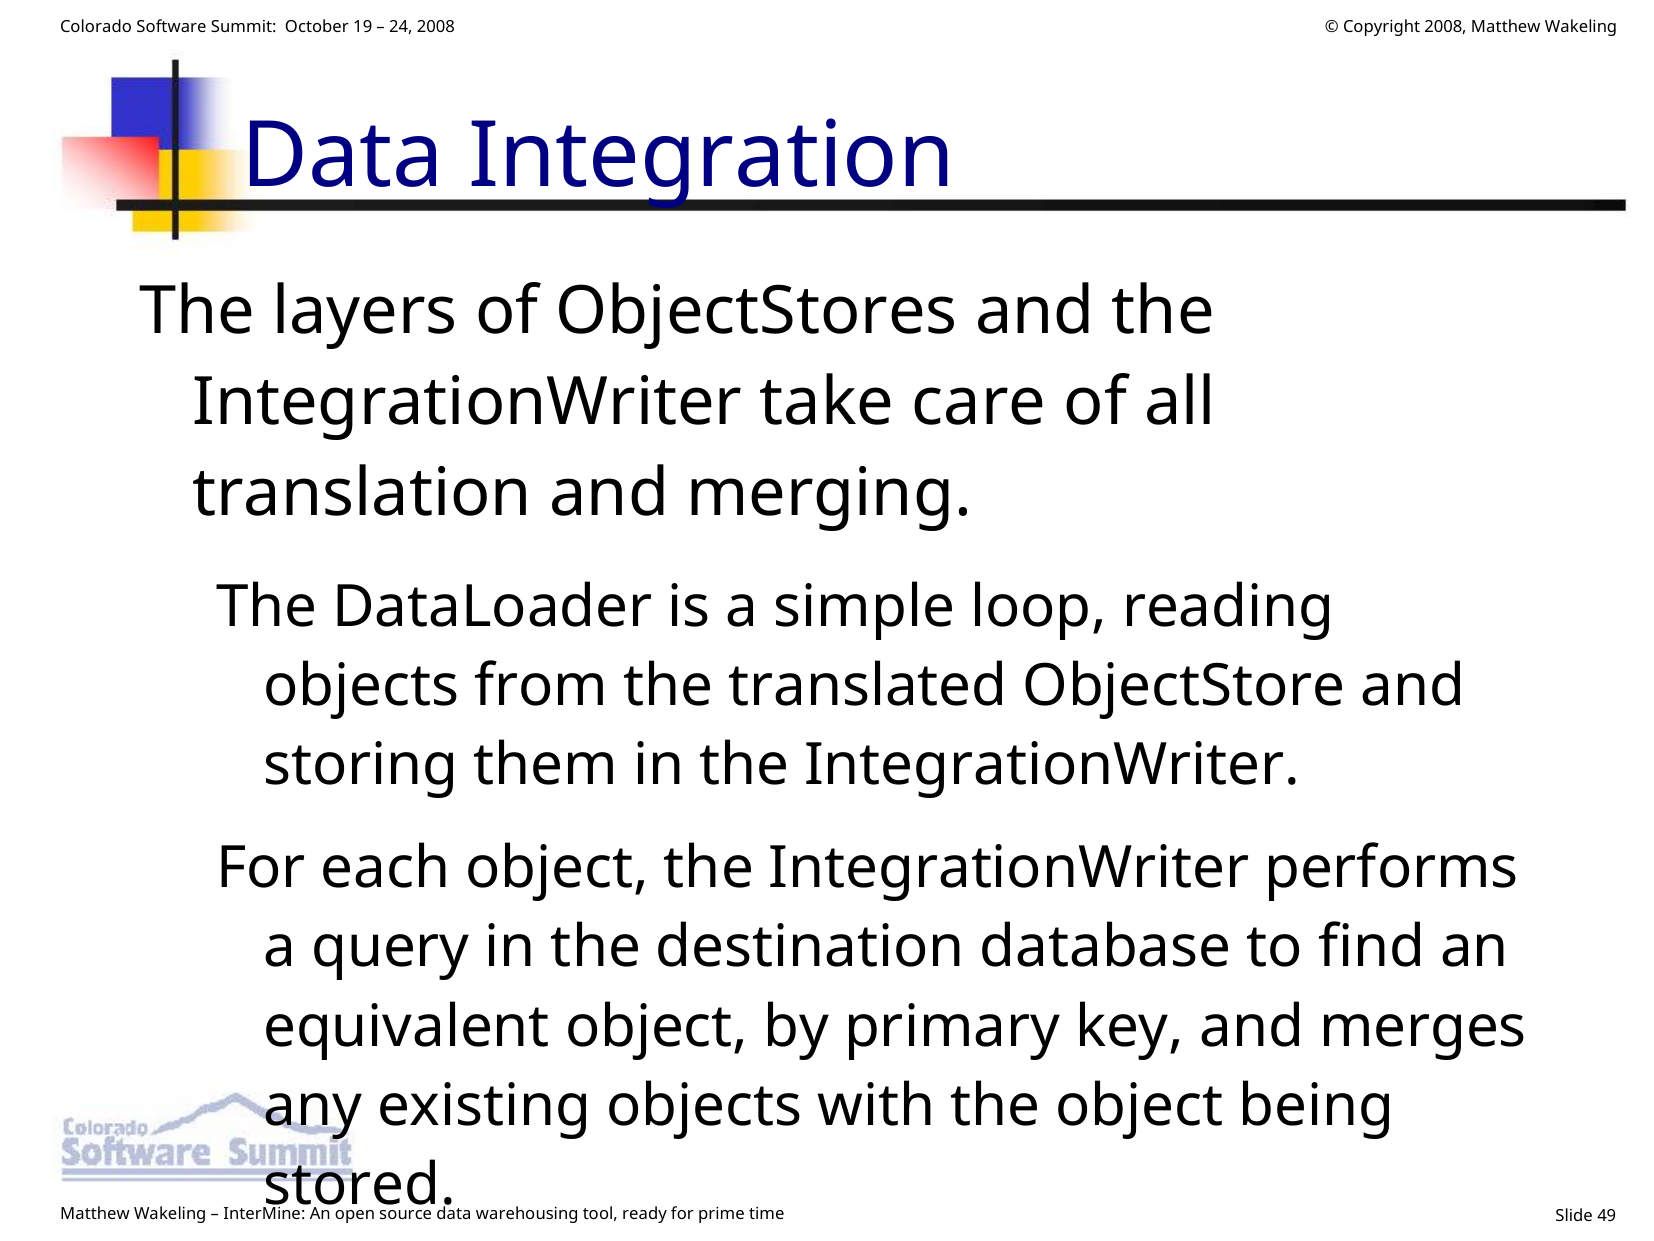

# Data Integration
The layers of ObjectStores and the IntegrationWriter take care of all translation and merging.
The DataLoader is a simple loop, reading objects from the translated ObjectStore and storing them in the IntegrationWriter.
For each object, the IntegrationWriter performs a query in the destination database to find an equivalent object, by primary key, and merges any existing objects with the object being stored.